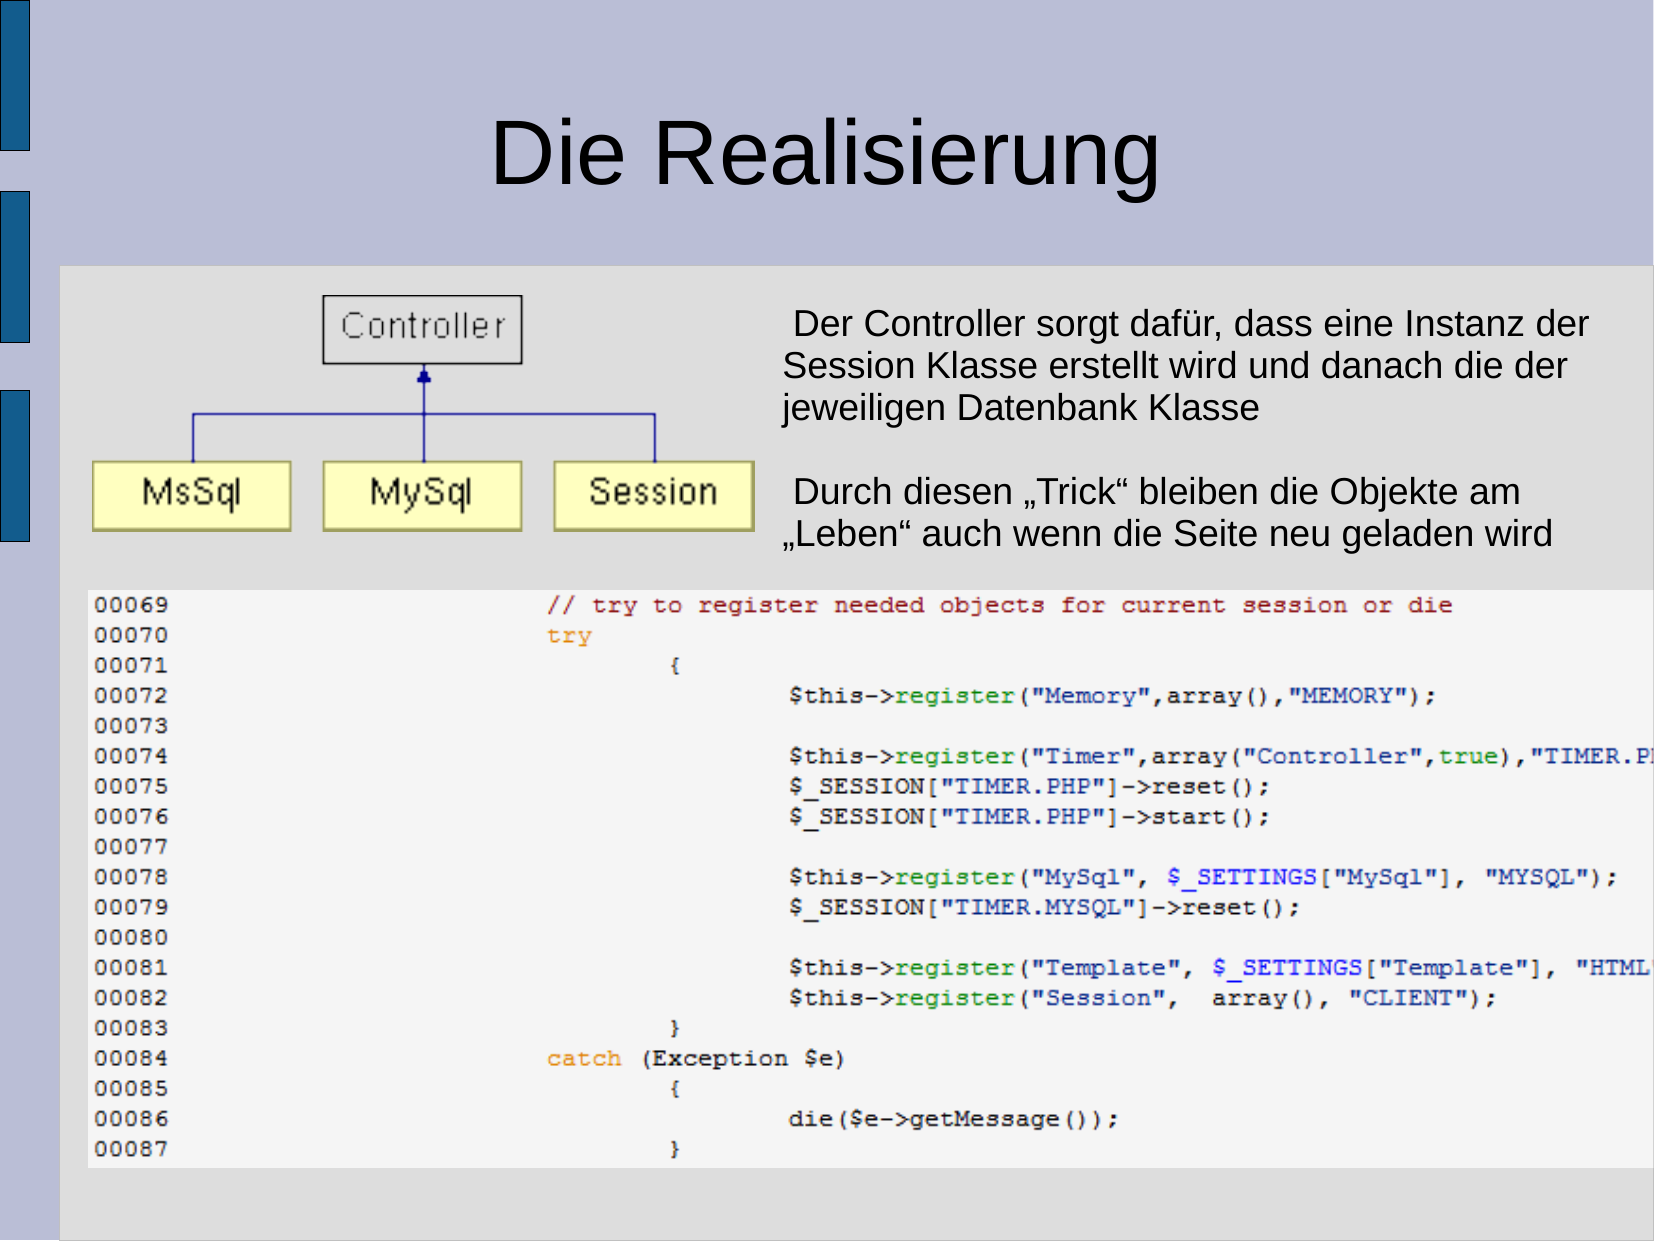

# Die Realisierung
 Der Controller sorgt dafür, dass eine Instanz der Session Klasse erstellt wird und danach die der jeweiligen Datenbank Klasse
 Durch diesen „Trick“ bleiben die Objekte am „Leben“ auch wenn die Seite neu geladen wird